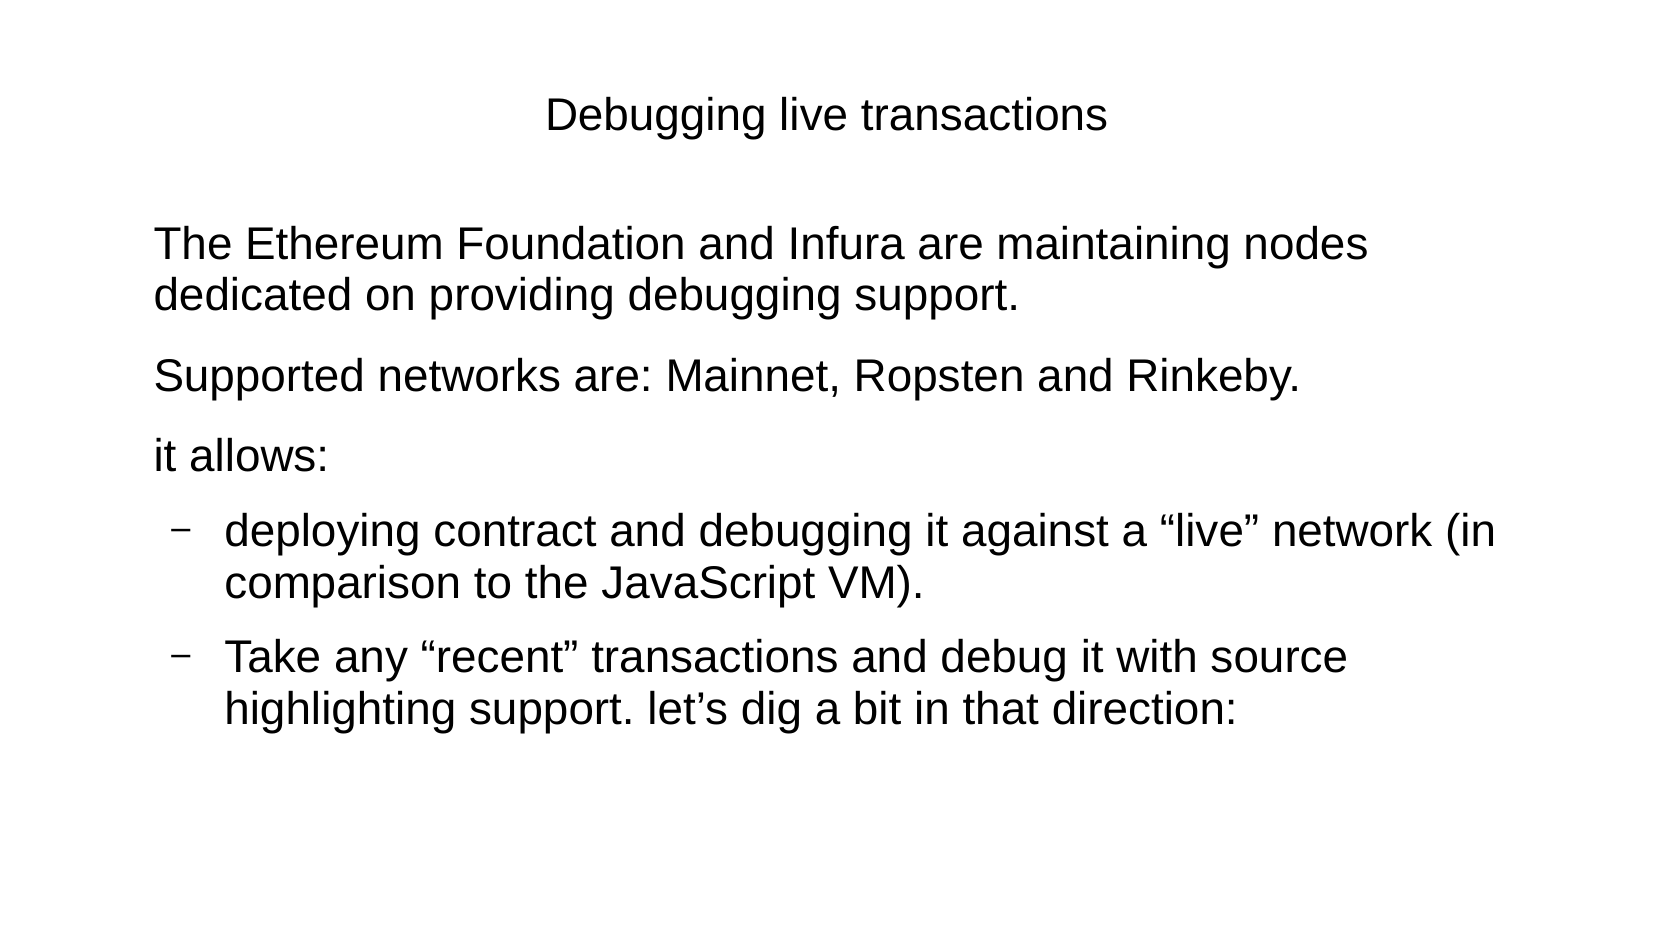

# Debugging live transactions
The Ethereum Foundation and Infura are maintaining nodes dedicated on providing debugging support.
Supported networks are: Mainnet, Ropsten and Rinkeby.
it allows:
deploying contract and debugging it against a “live” network (in comparison to the JavaScript VM).
Take any “recent” transactions and debug it with source highlighting support. let’s dig a bit in that direction: